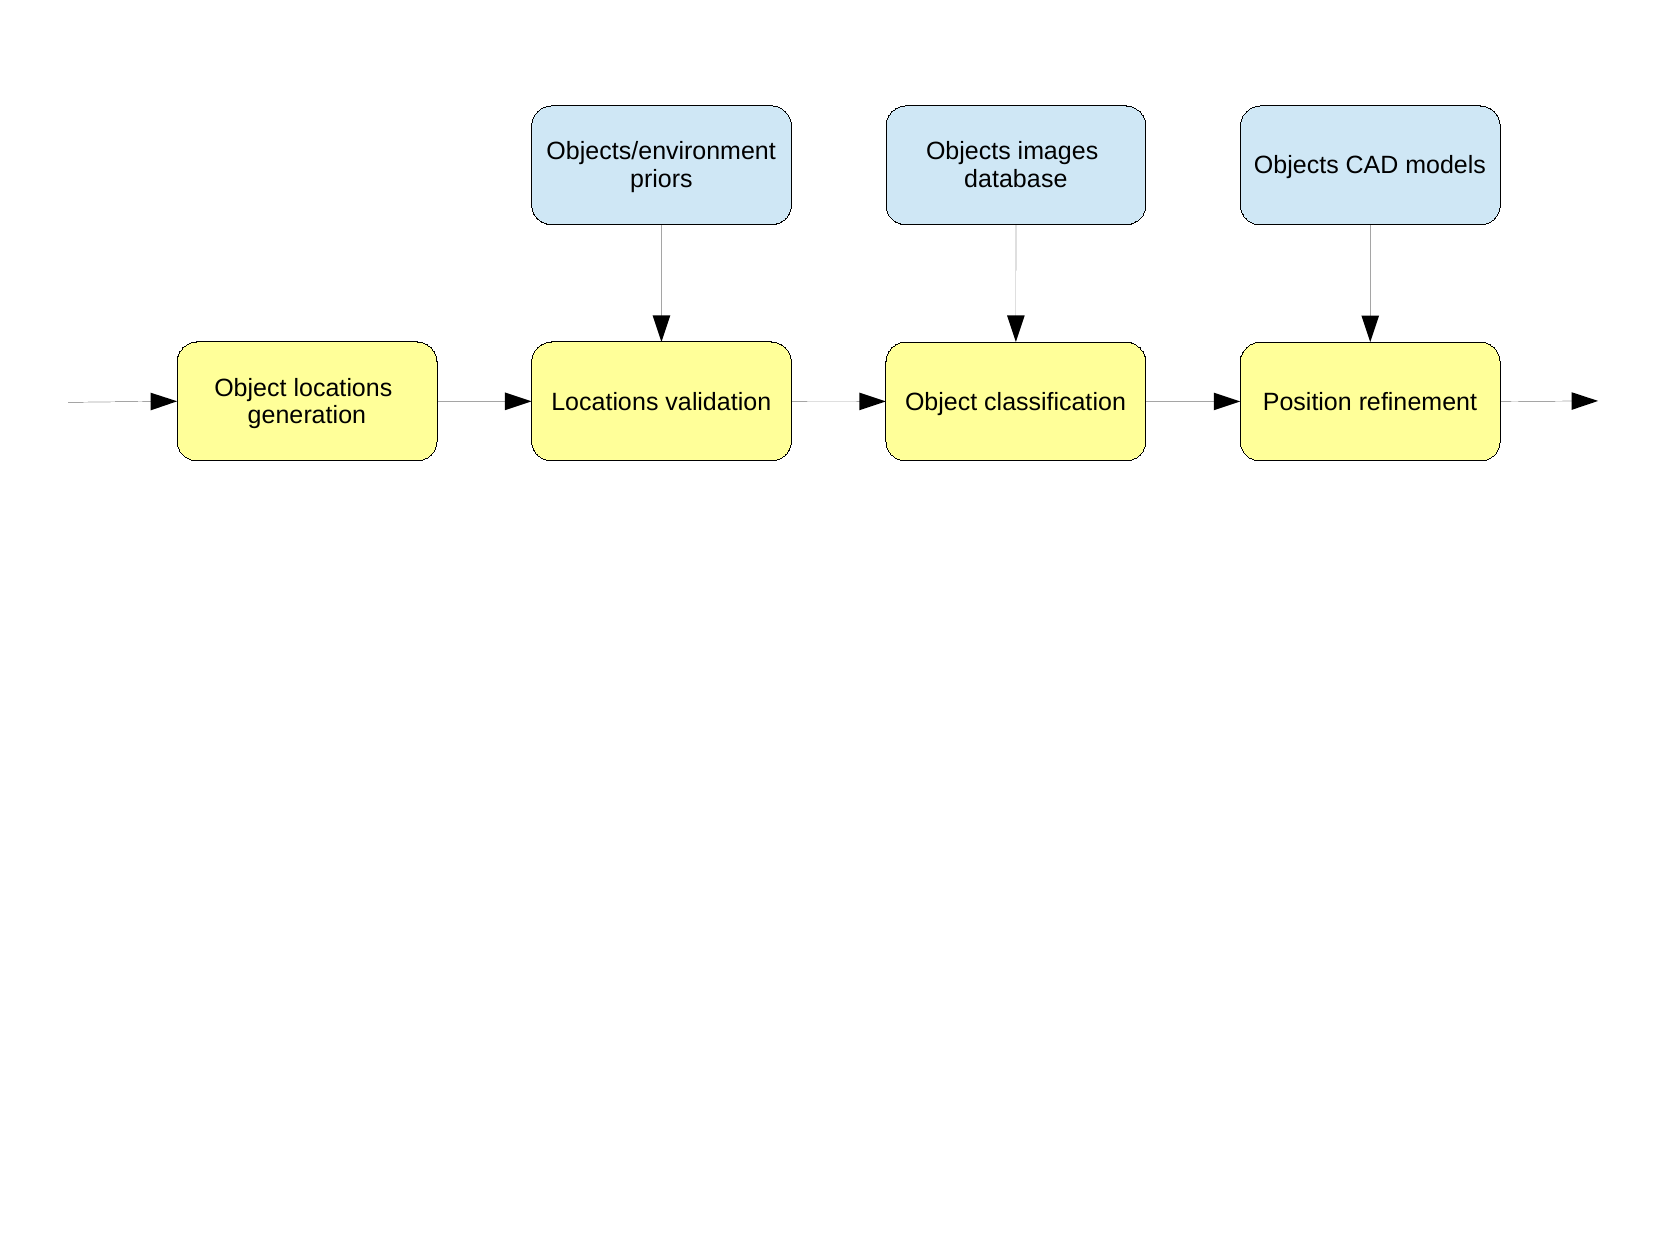

Objects/environment
priors
Objects images
database
Objects CAD models
Object locations
generation
Locations validation
Object classification
Position refinement